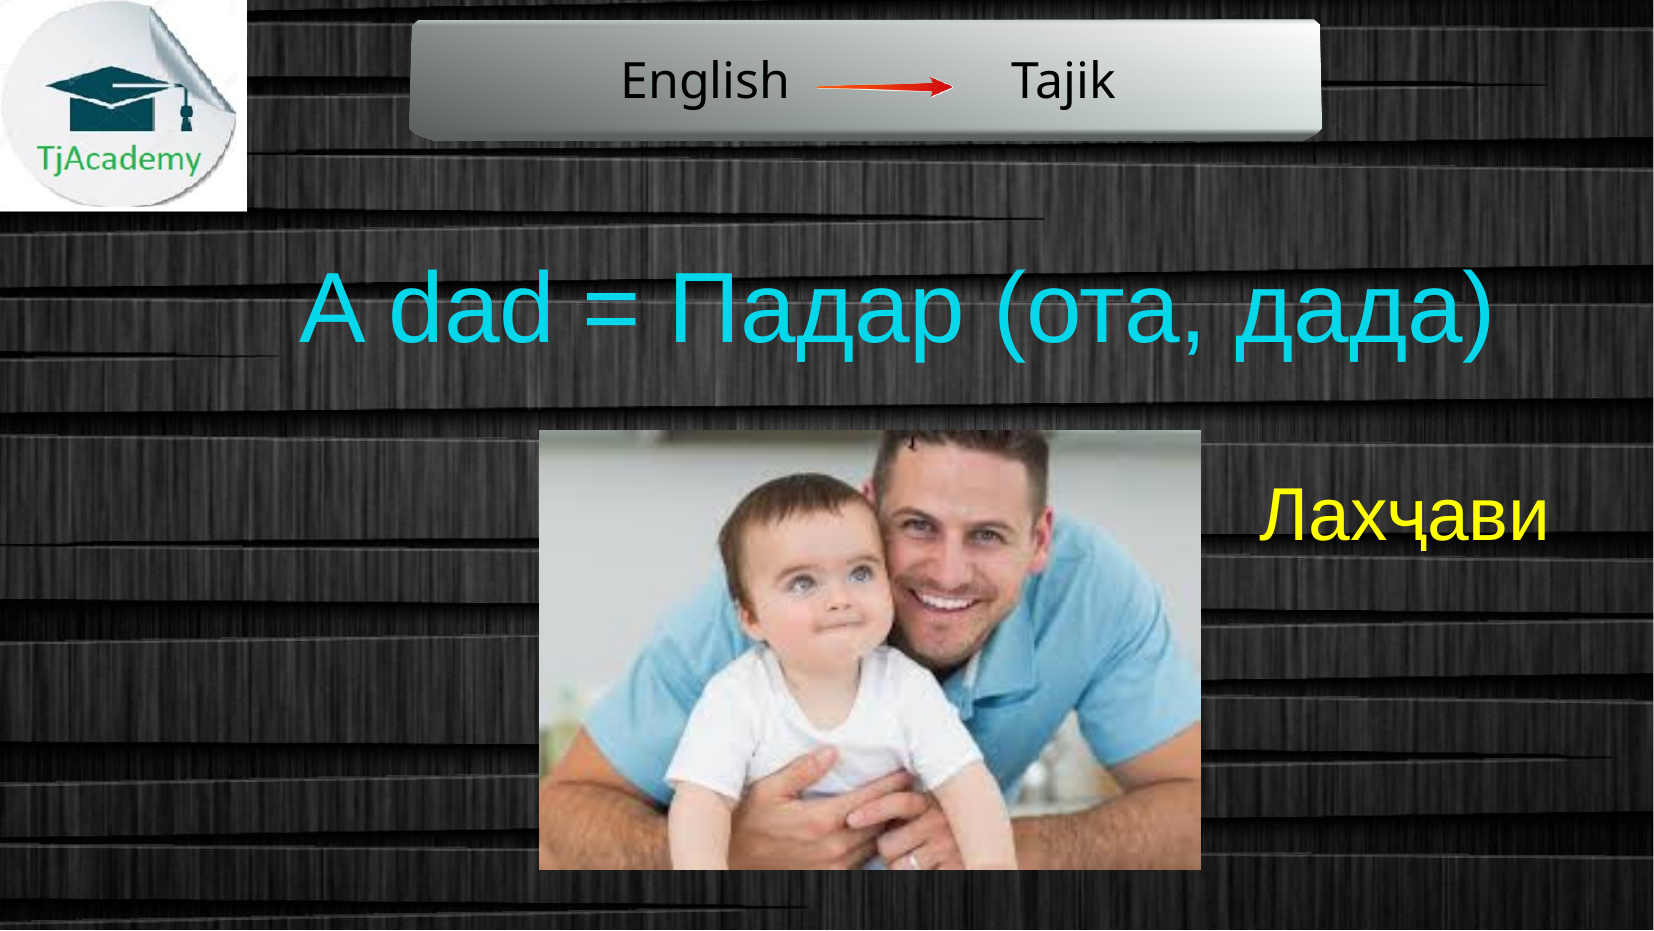

English Tajik
#
A dad = Падар (ота, дада)
Лахҷави